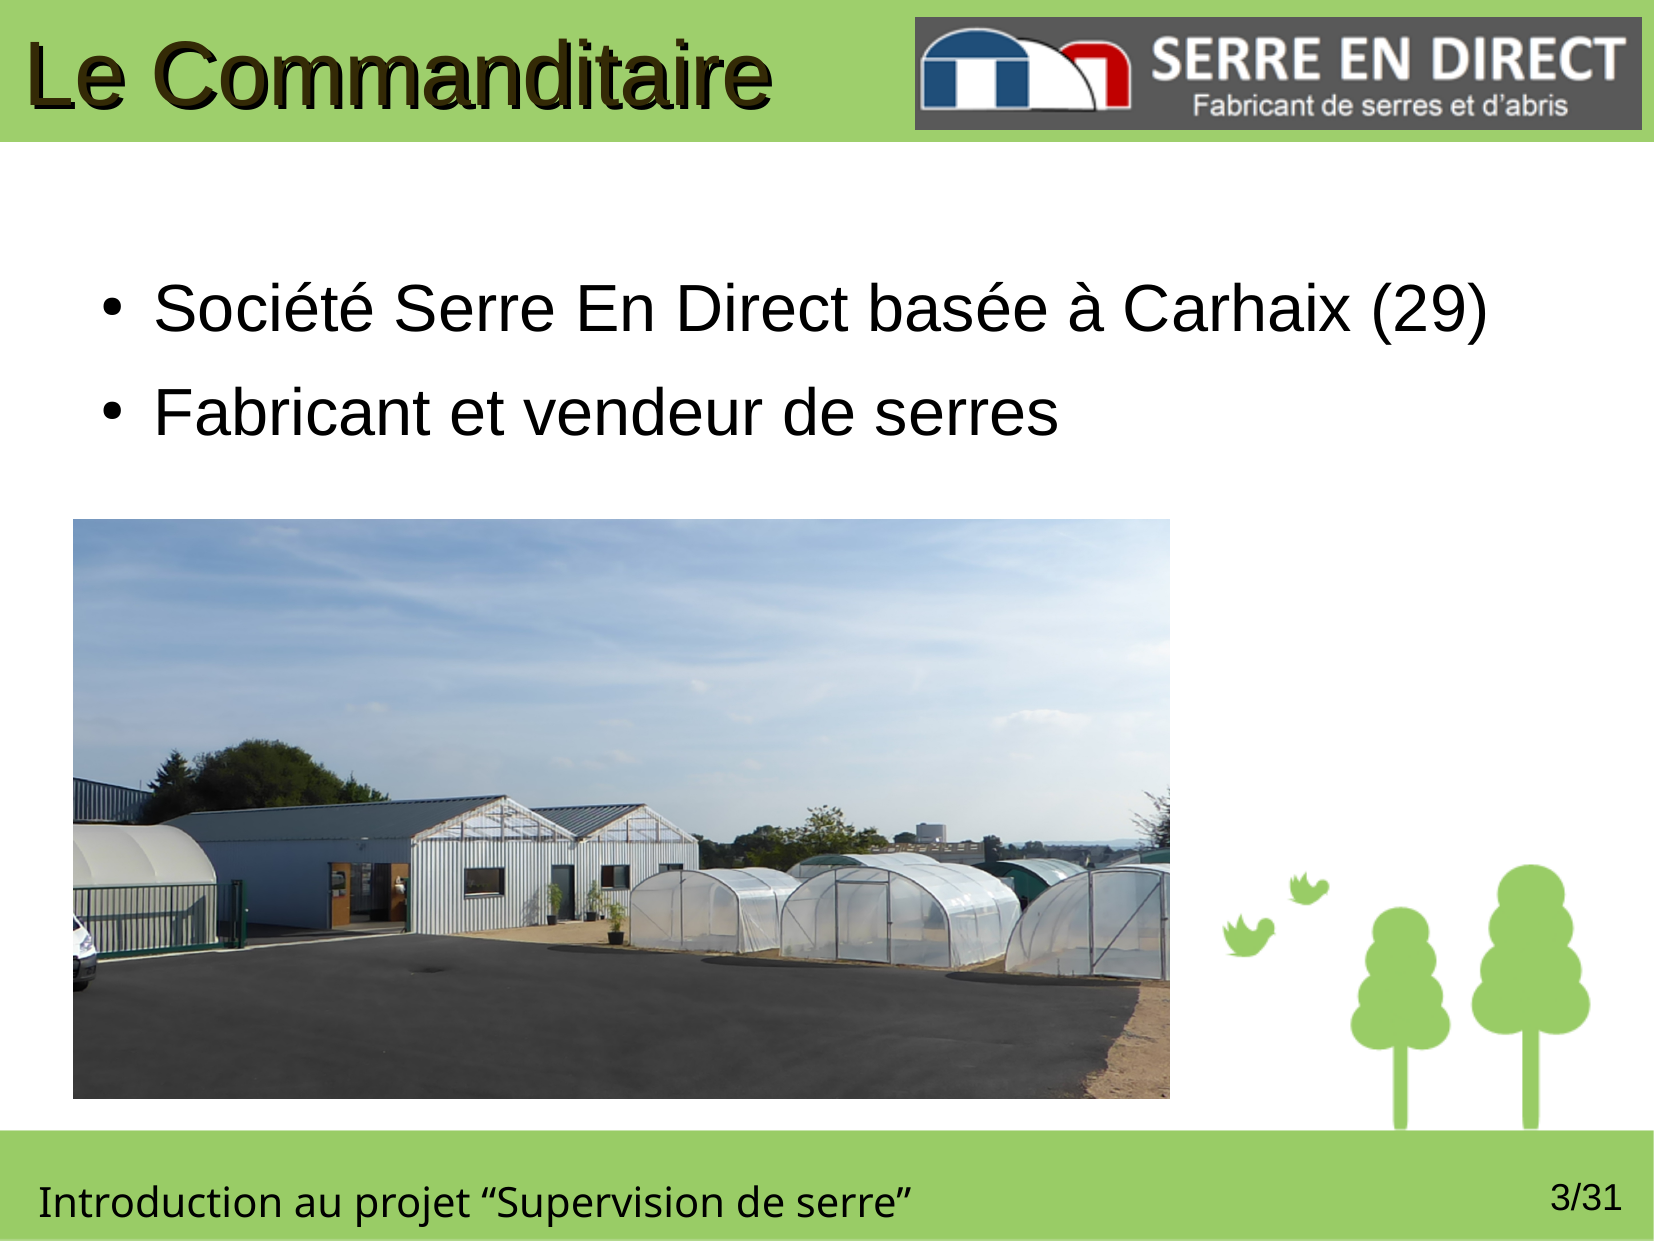

# Le Commanditaire
Société Serre En Direct basée à Carhaix (29)
Fabricant et vendeur de serres
Introduction au projet “Supervision de serre”